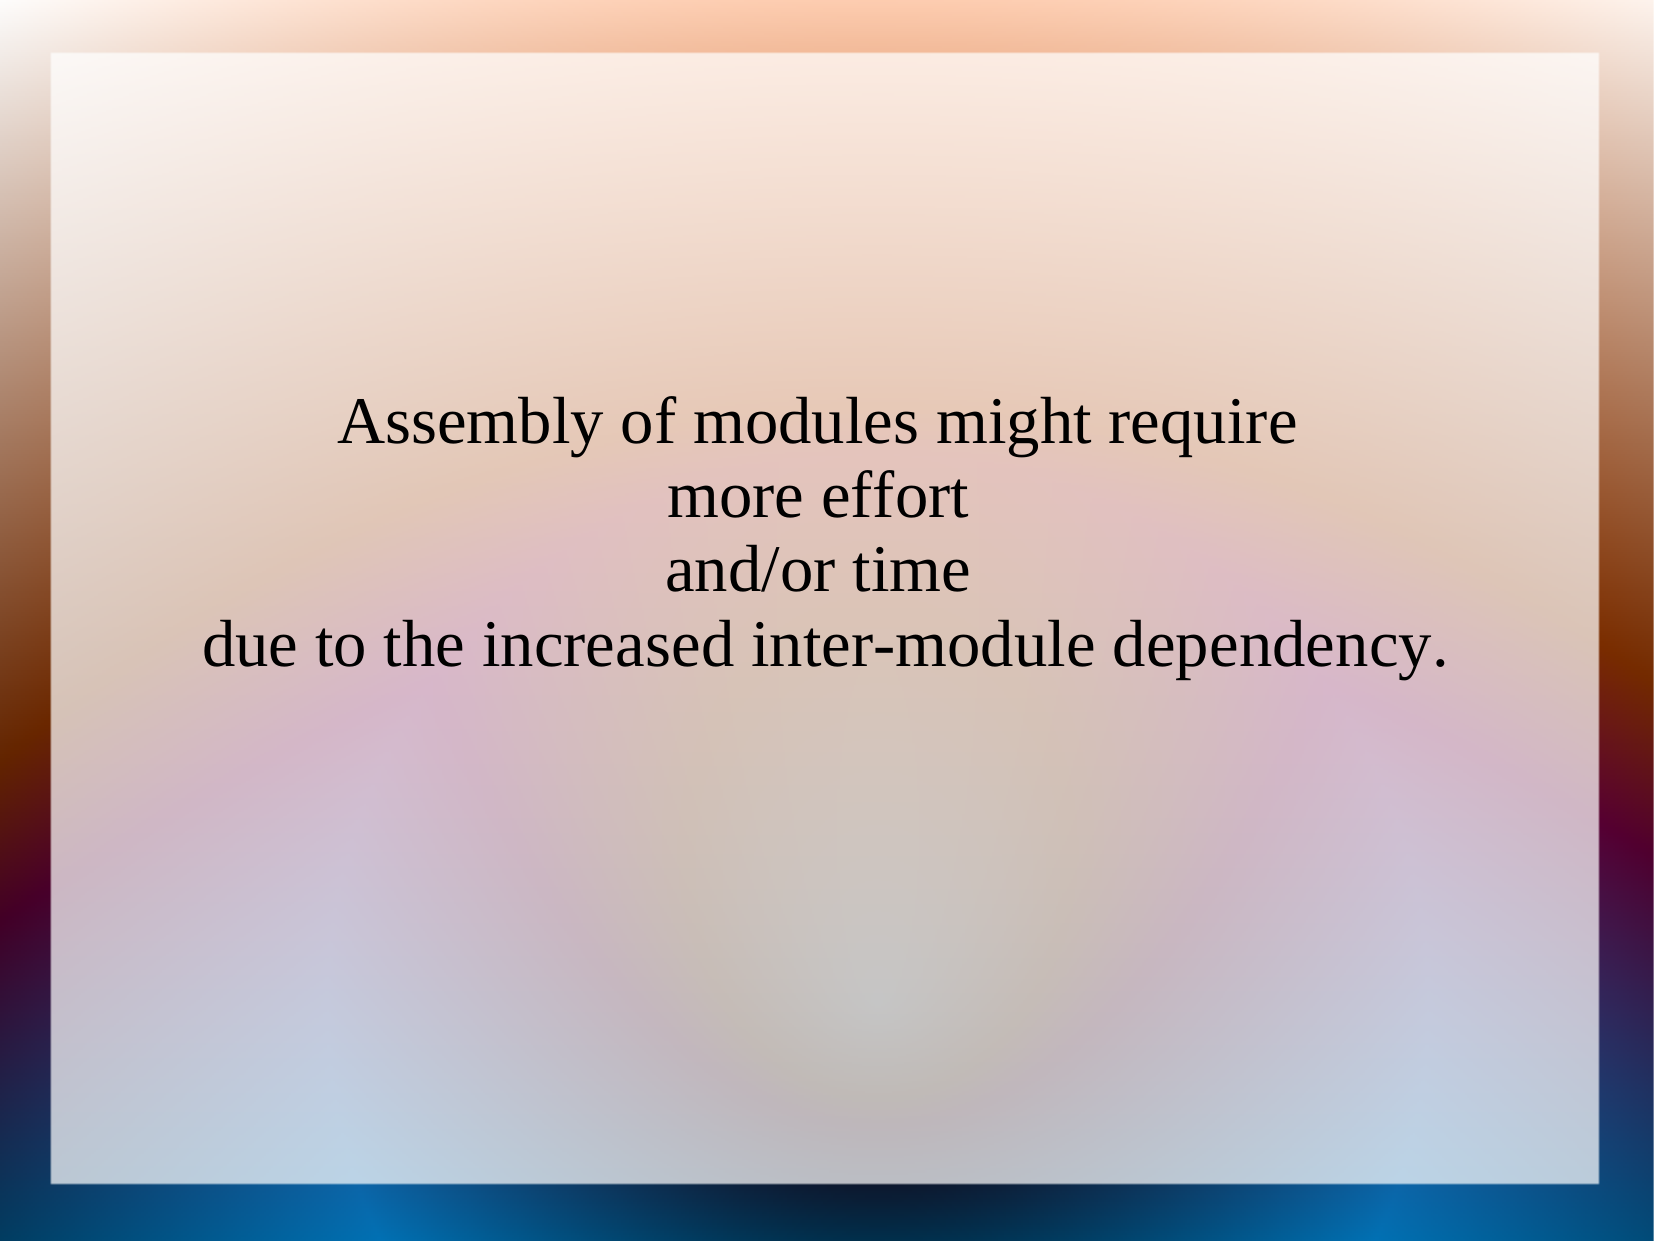

# Assembly of modules might require
more effort
and/or time
due to the increased inter-module dependency.